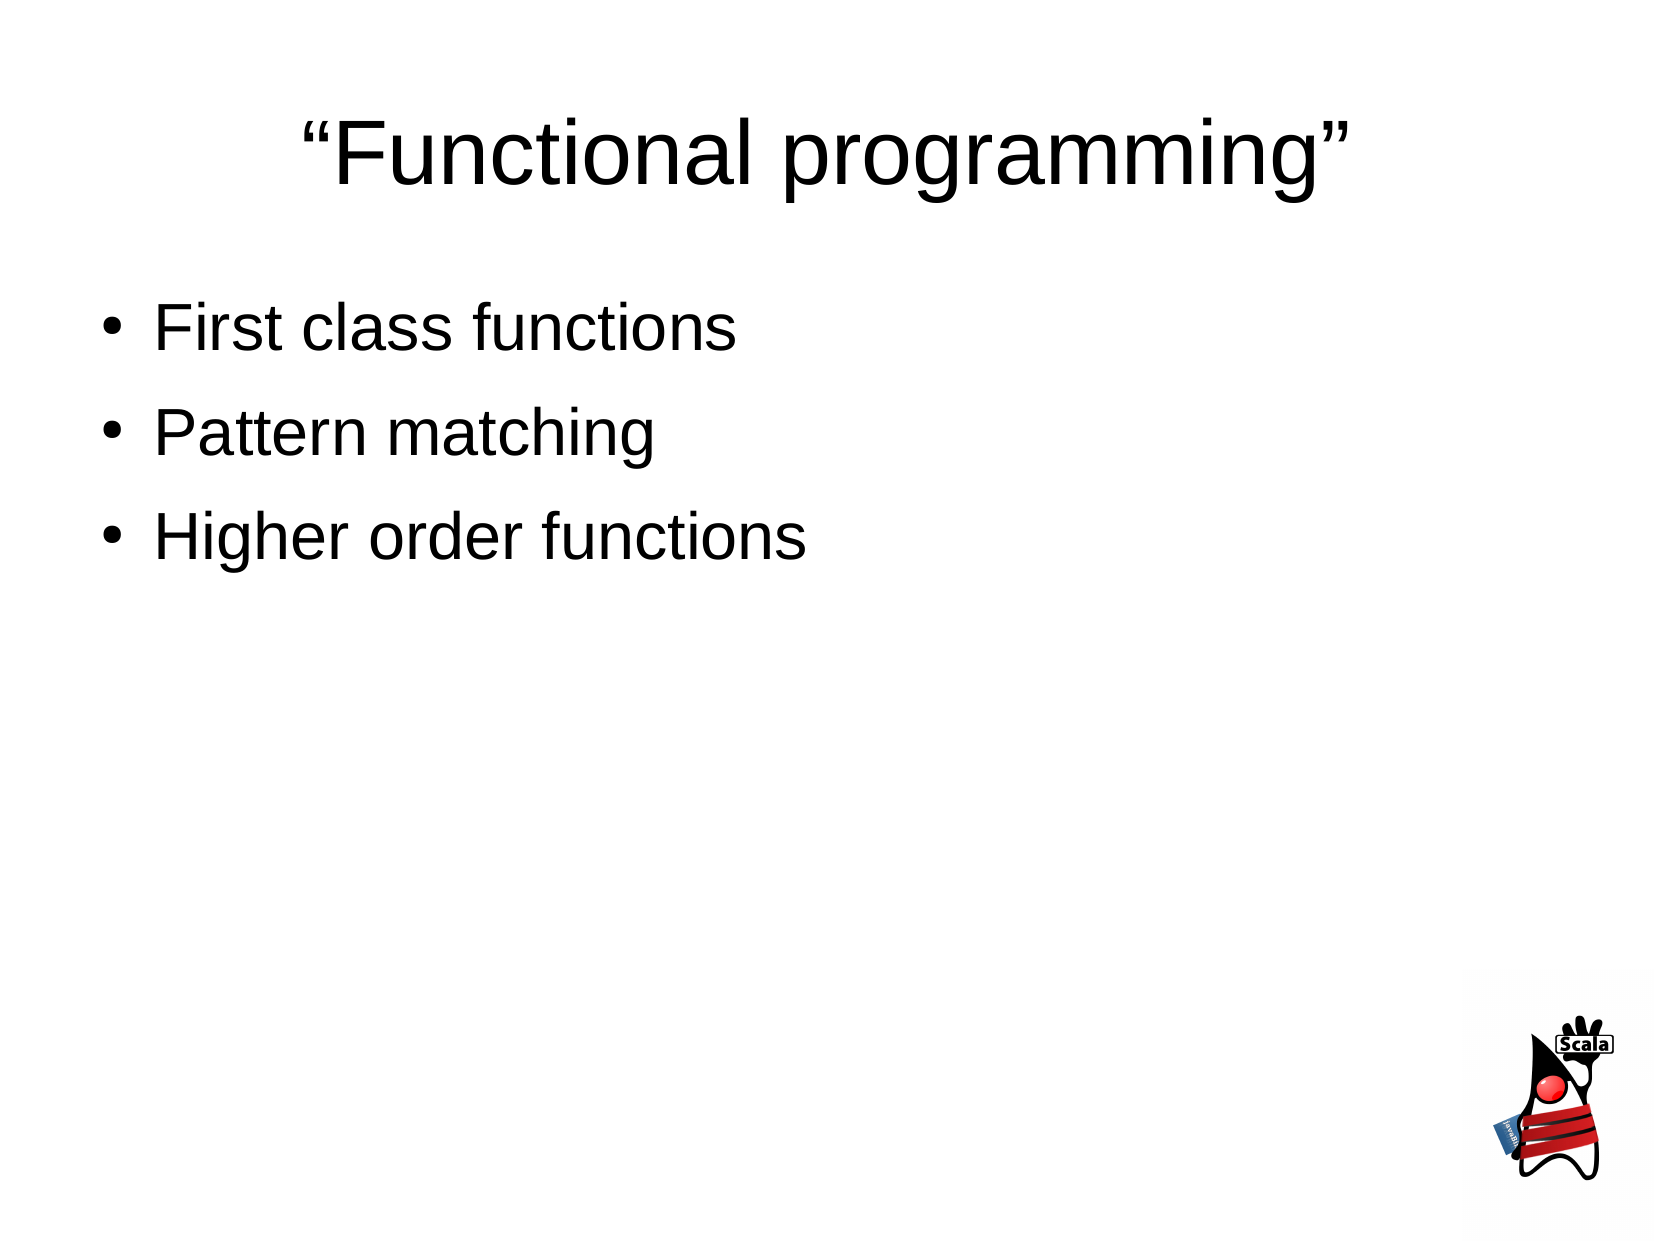

# “Functional programming”
First class functions
Pattern matching
Higher order functions